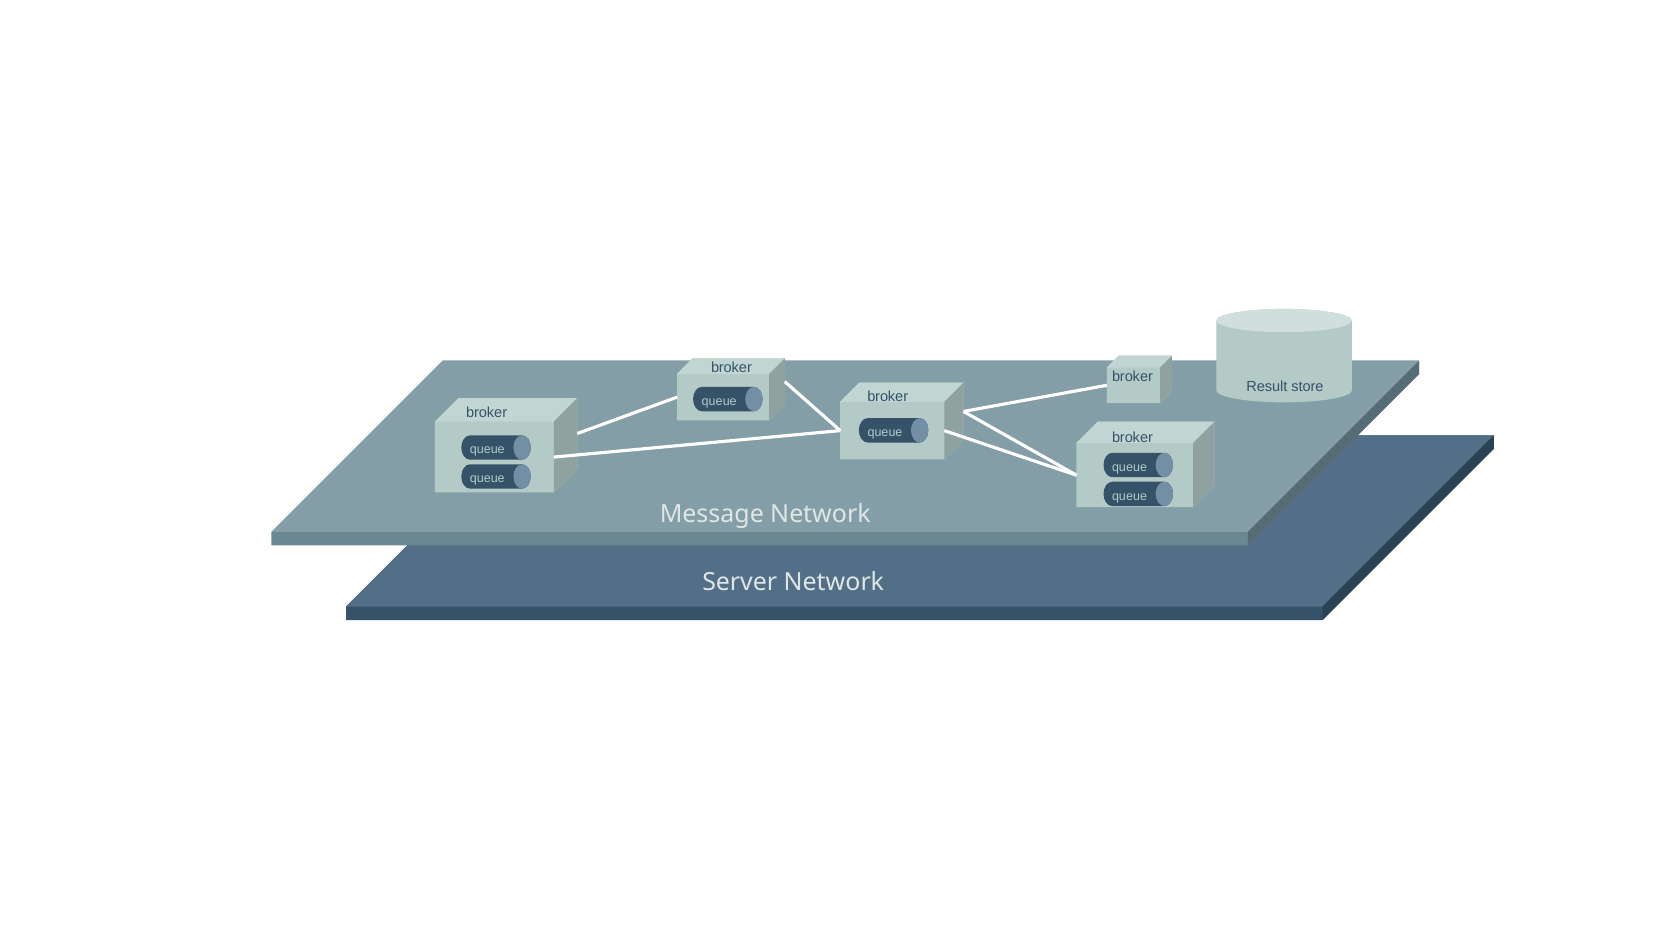

broker
broker
Result store
broker
queue
broker
queue
broker
queue
queue
queue
queue
Message Network
Server Network